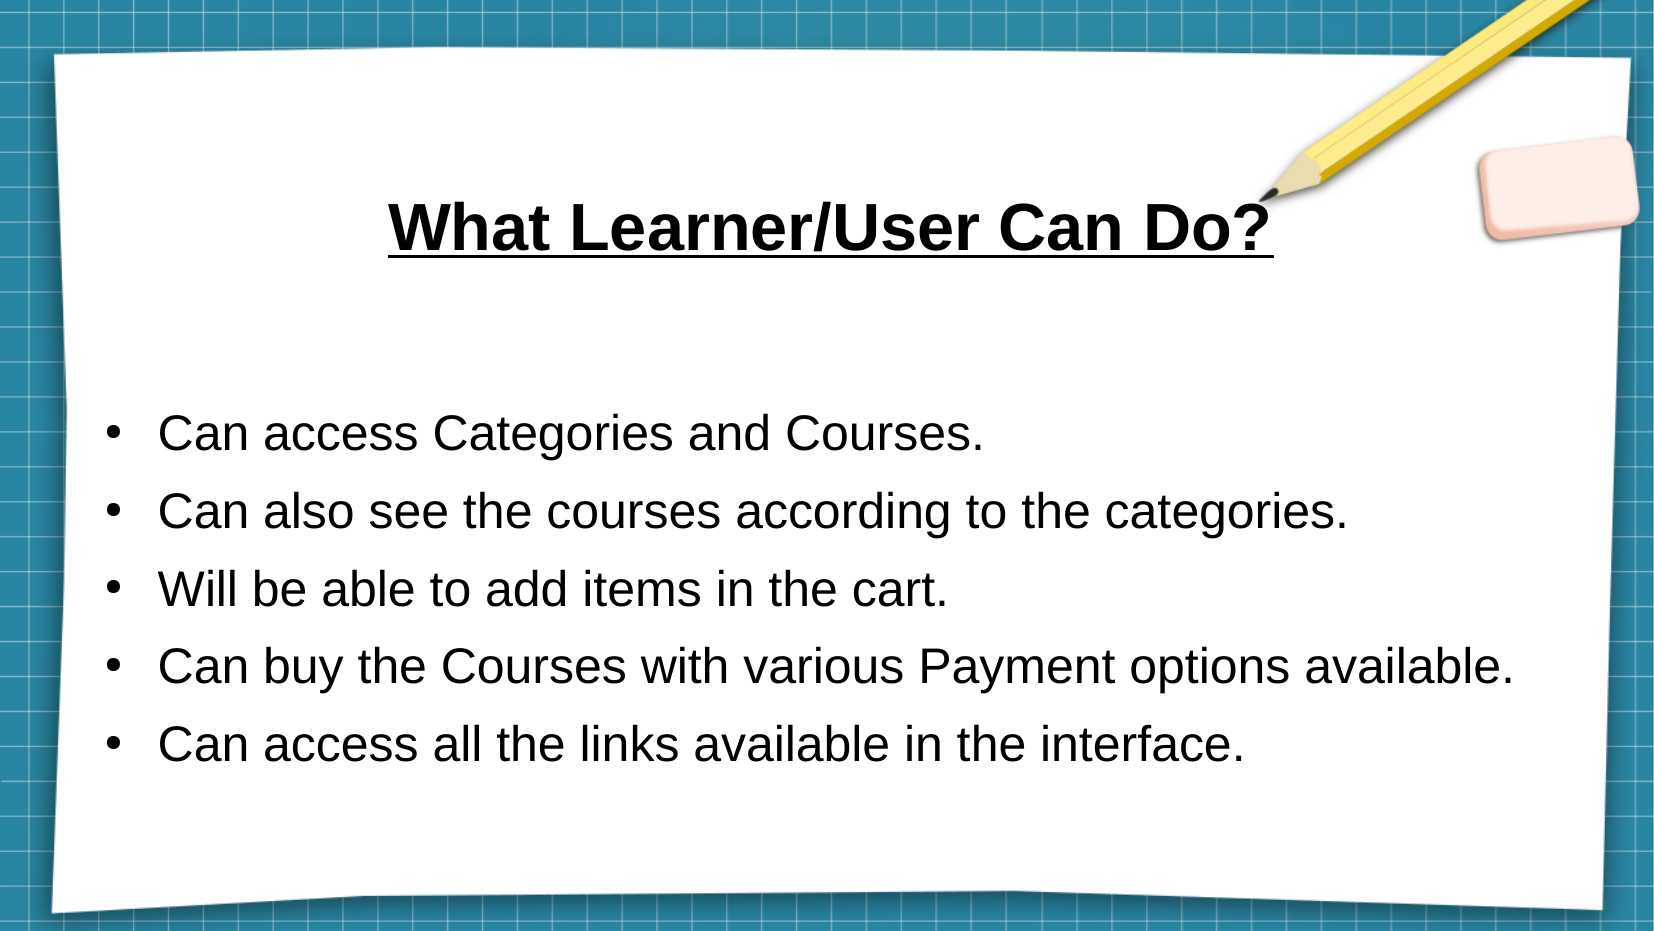

# What Learner/User Can Do?
Can access Categories and Courses.
Can also see the courses according to the categories.
Will be able to add items in the cart.
Can buy the Courses with various Payment options available.
Can access all the links available in the interface.